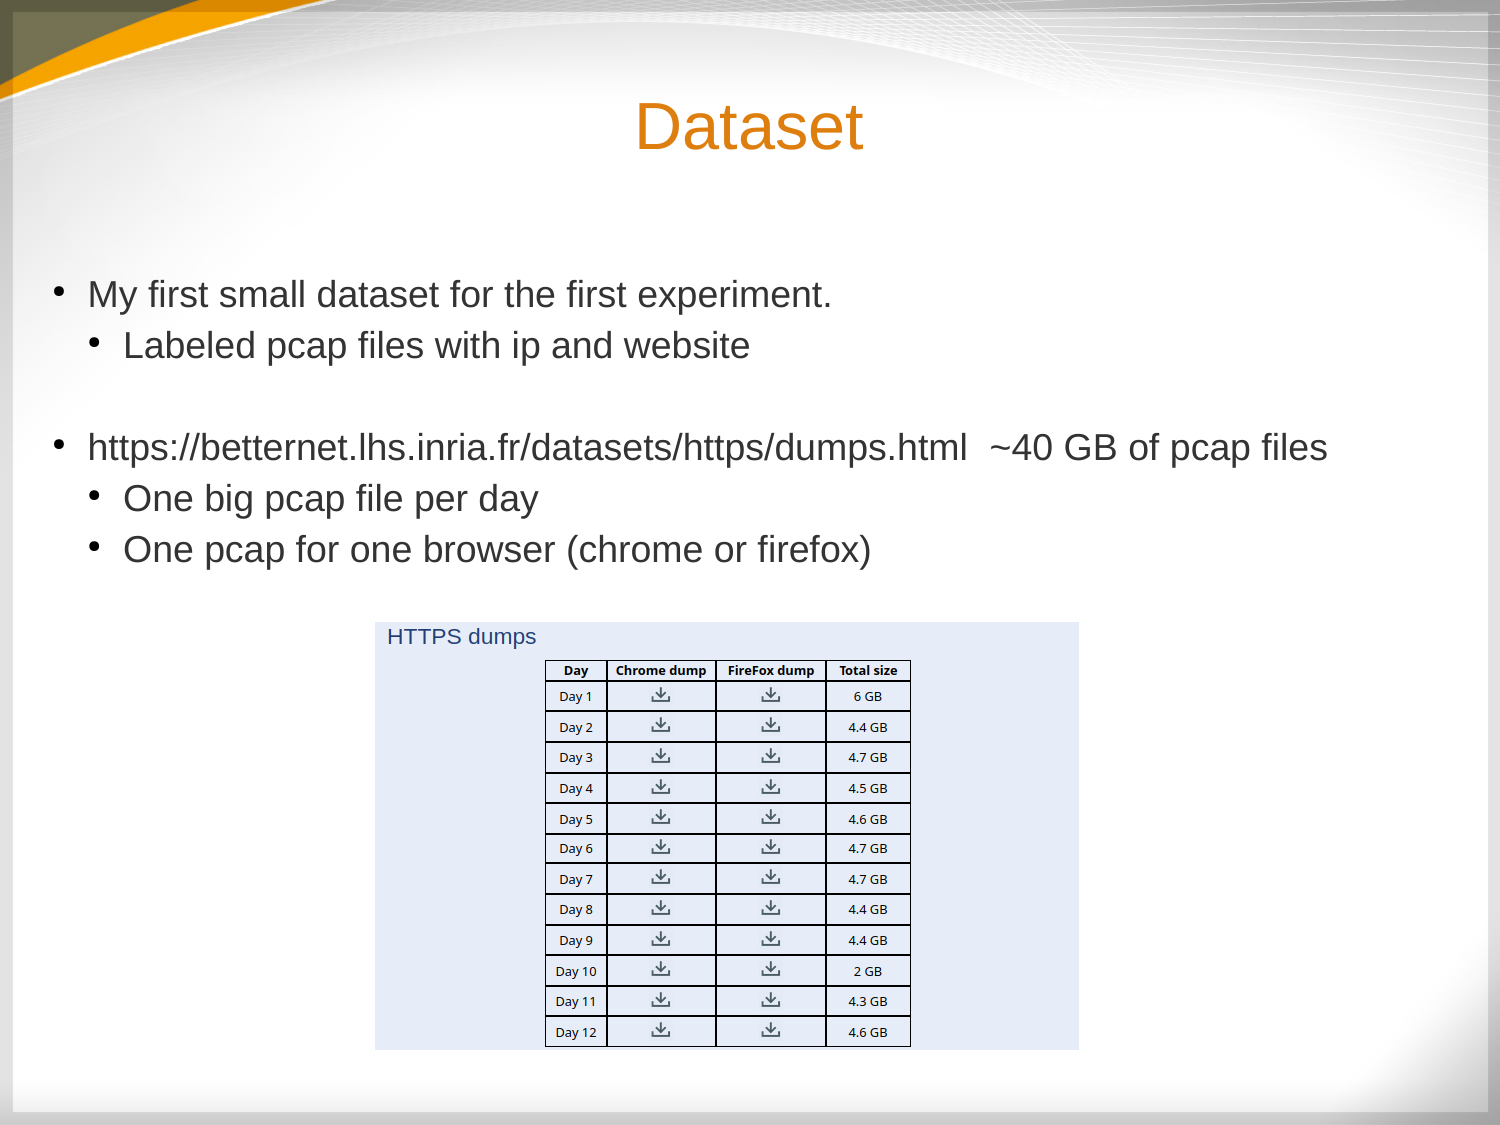

Dataset
My first small dataset for the first experiment.
Labeled pcap files with ip and website
https://betternet.lhs.inria.fr/datasets/https/dumps.html ~40 GB of pcap files
One big pcap file per day
One pcap for one browser (chrome or firefox)
Рисунок 6. Анализируемый дамп трафика проткола MQTT